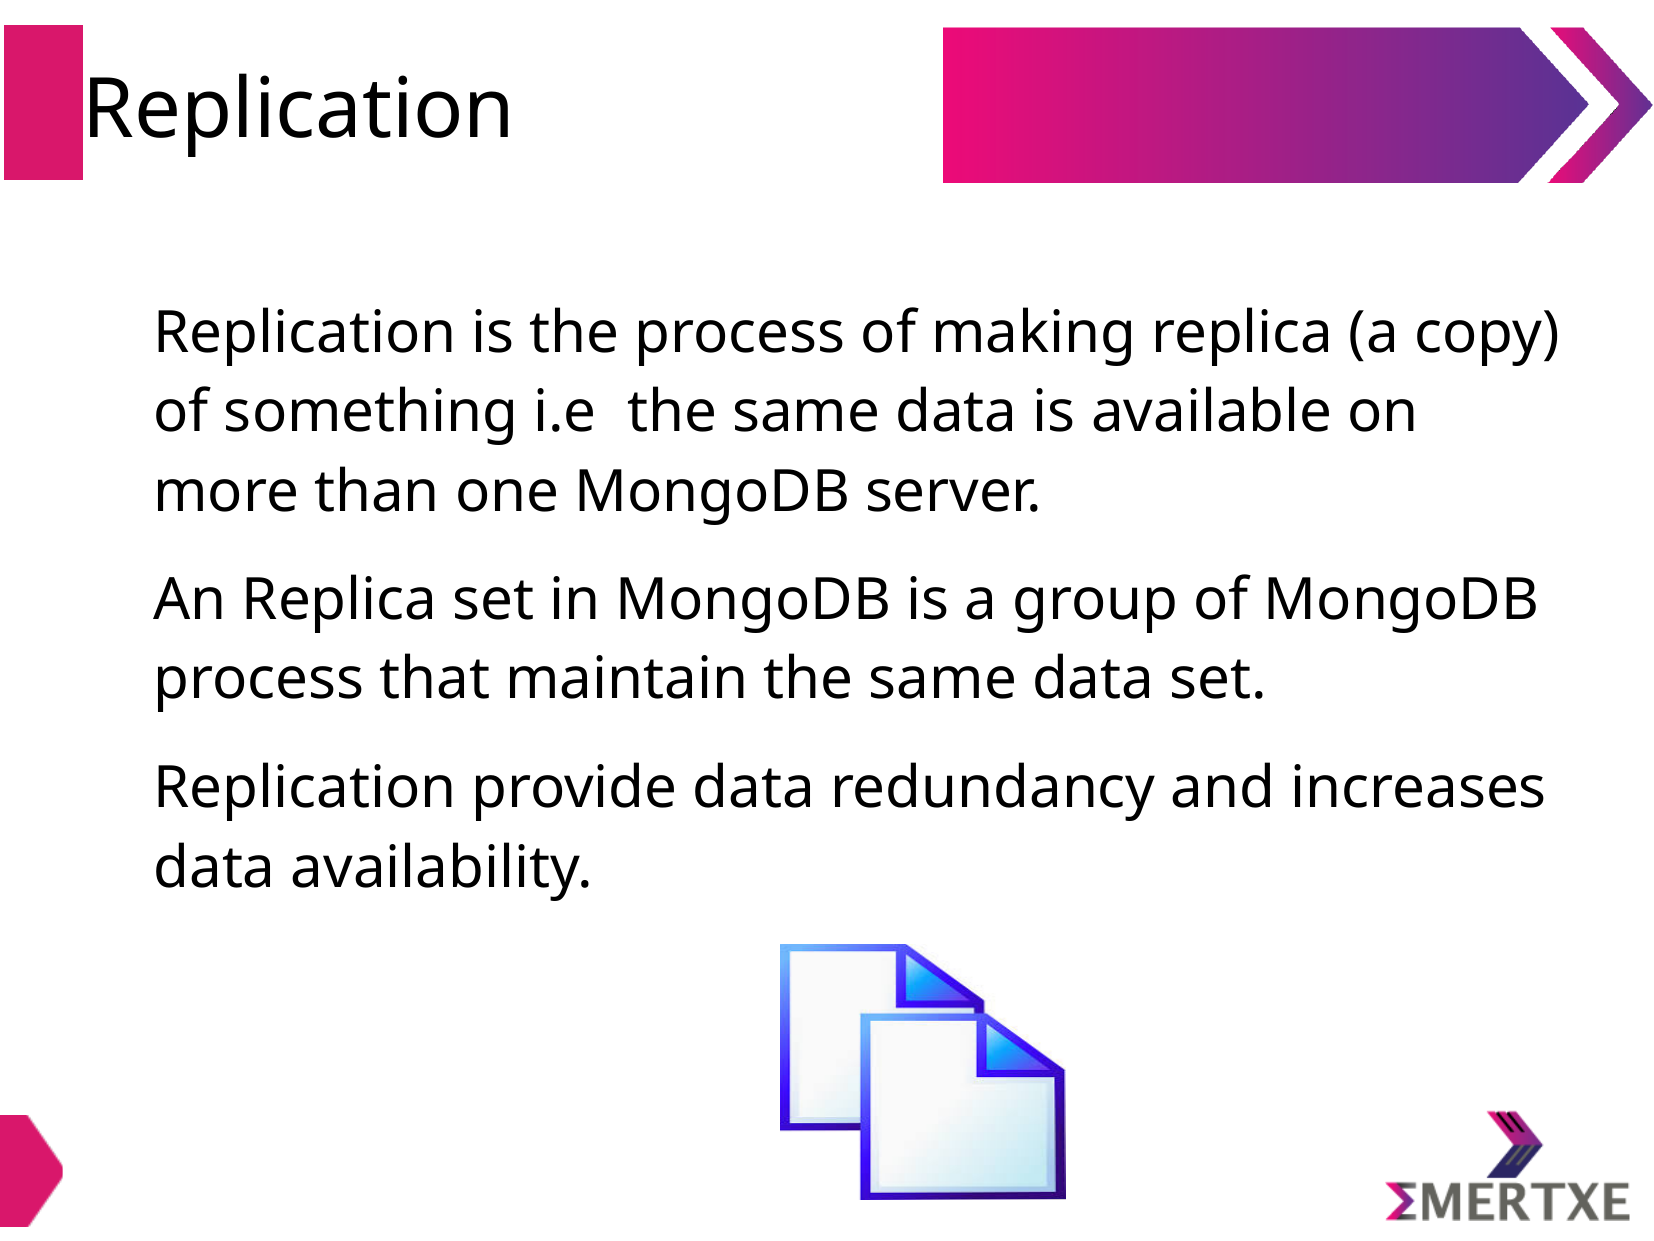

# Replication
Replication is the process of making replica (a copy) of something i.e the same data is available on more than one MongoDB server.
An Replica set in MongoDB is a group of MongoDB process that maintain the same data set.
Replication provide data redundancy and increases data availability.